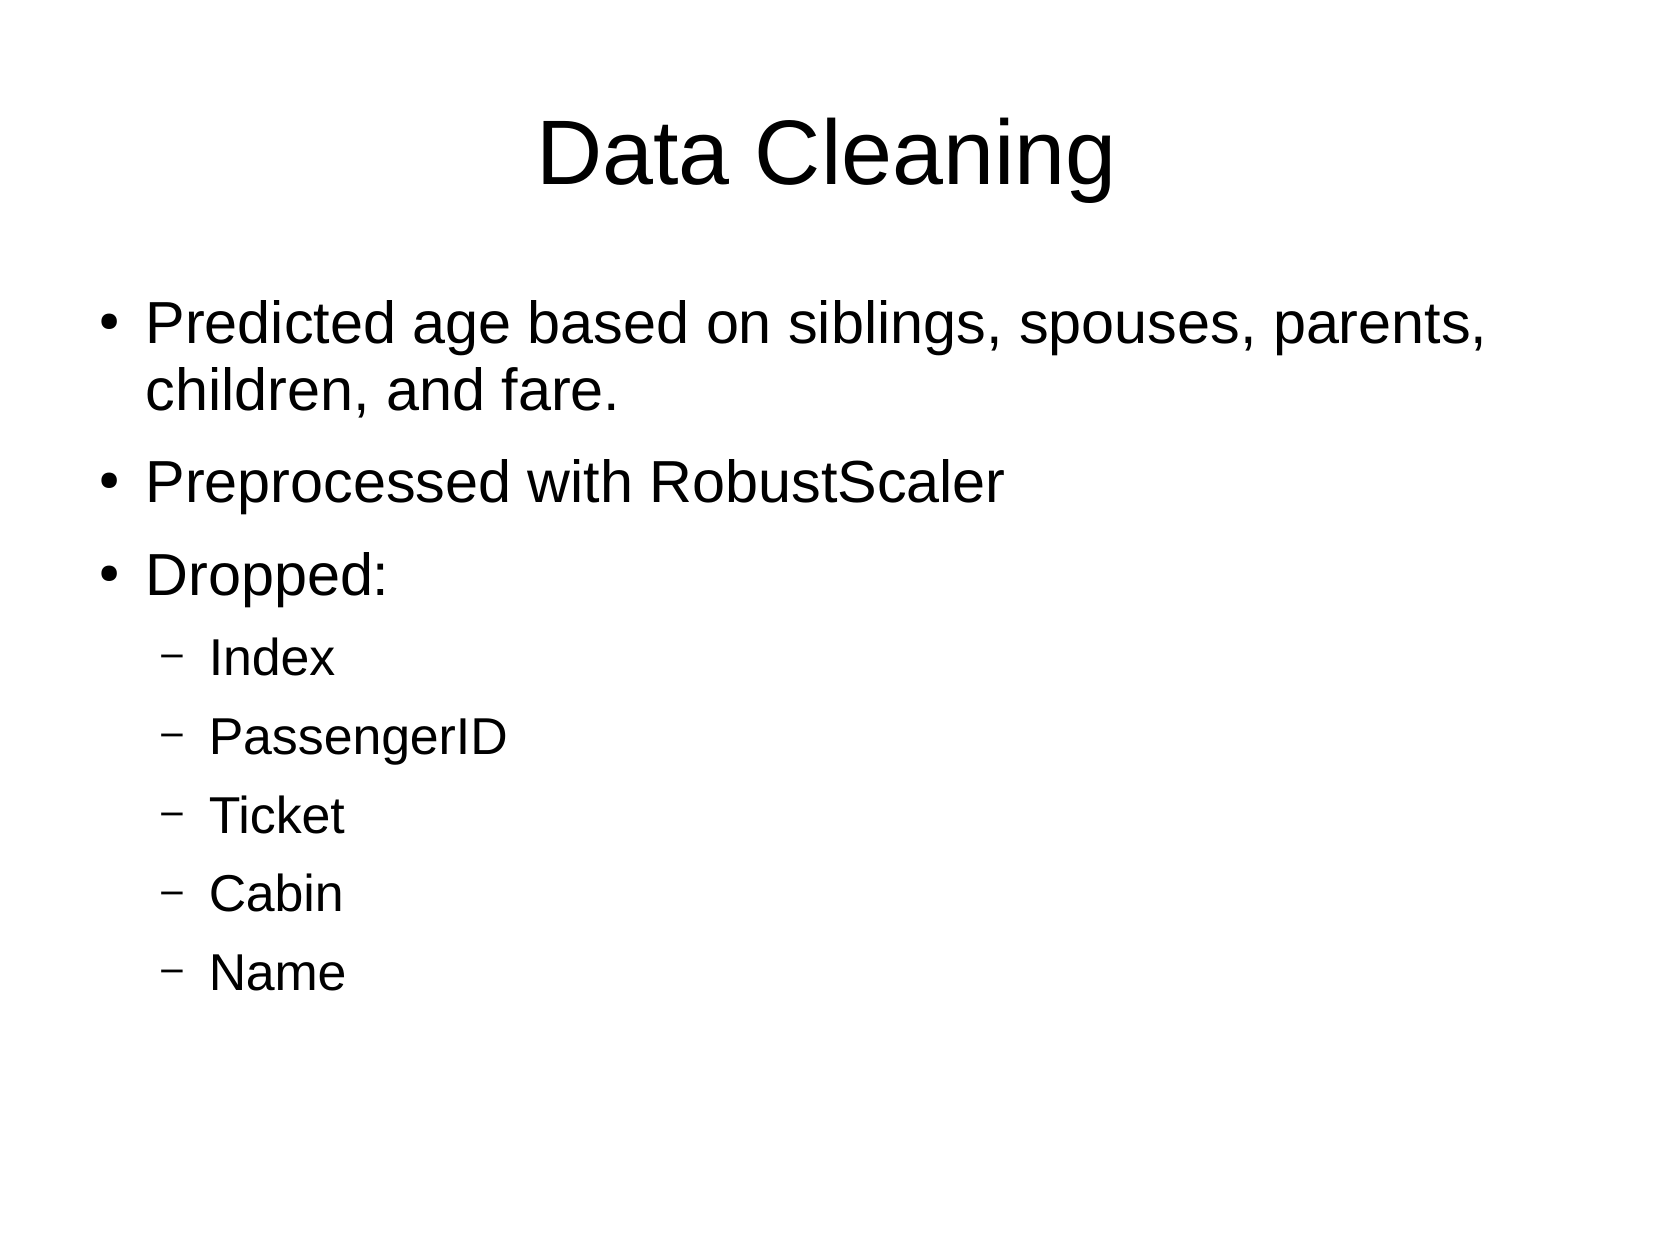

# Data Cleaning
Predicted age based on siblings, spouses, parents, children, and fare.
Preprocessed with RobustScaler
Dropped:
Index
PassengerID
Ticket
Cabin
Name